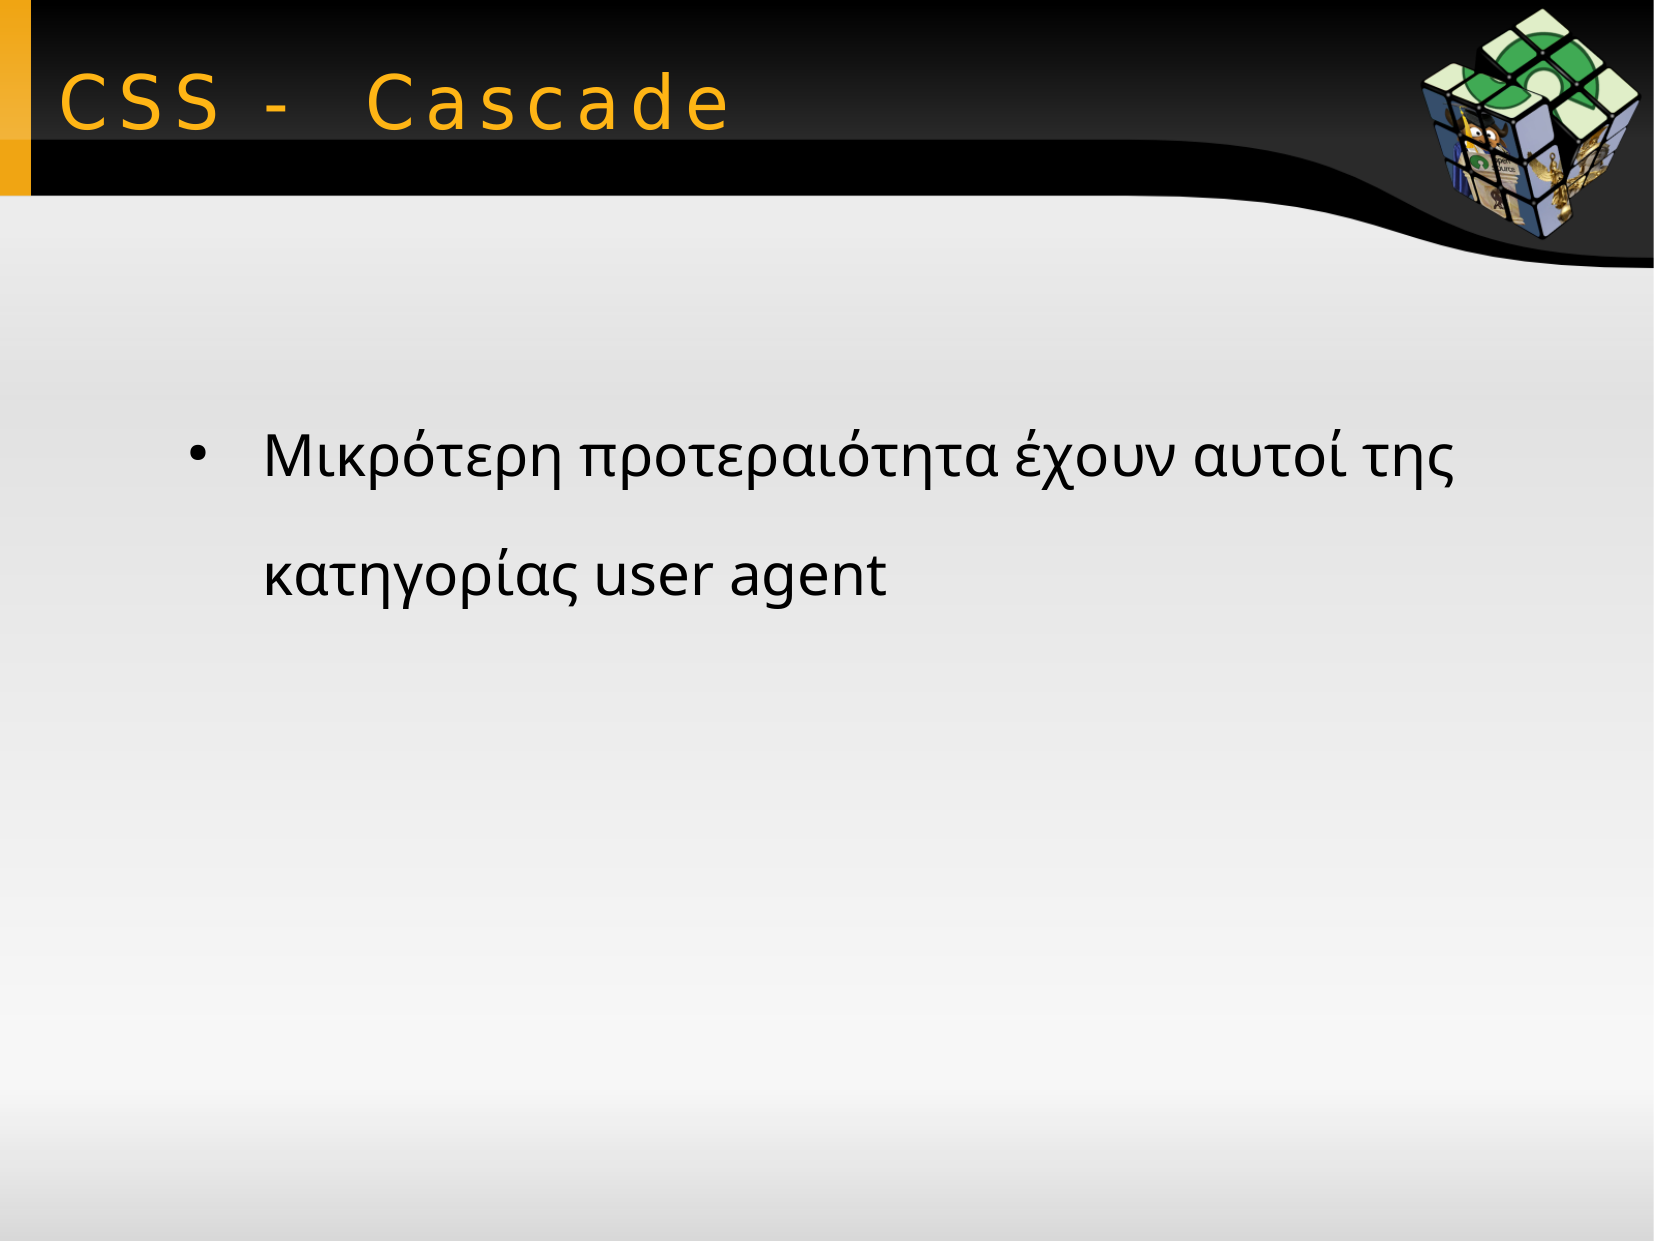

# CSS - Cascade
Μικρότερη προτεραιότητα έχουν αυτοί της κατηγορίας user agent